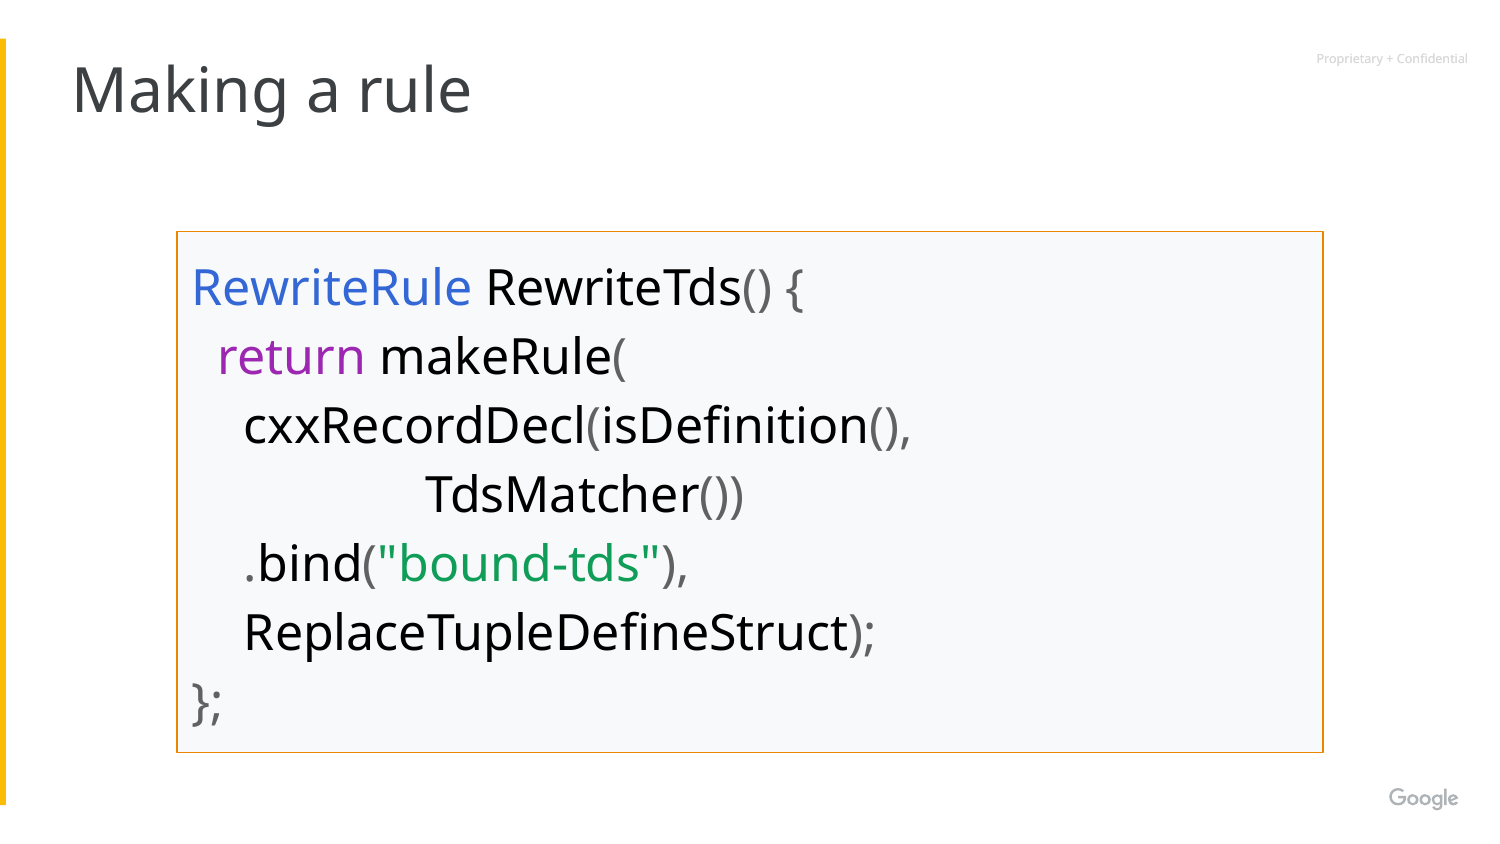

Making a rule
# RewriteRule RewriteTds() {
 return makeRule(
 cxxRecordDecl(isDefinition(),
 TdsMatcher())
 .bind("bound-tds"),
 ReplaceTupleDefineStruct);
};